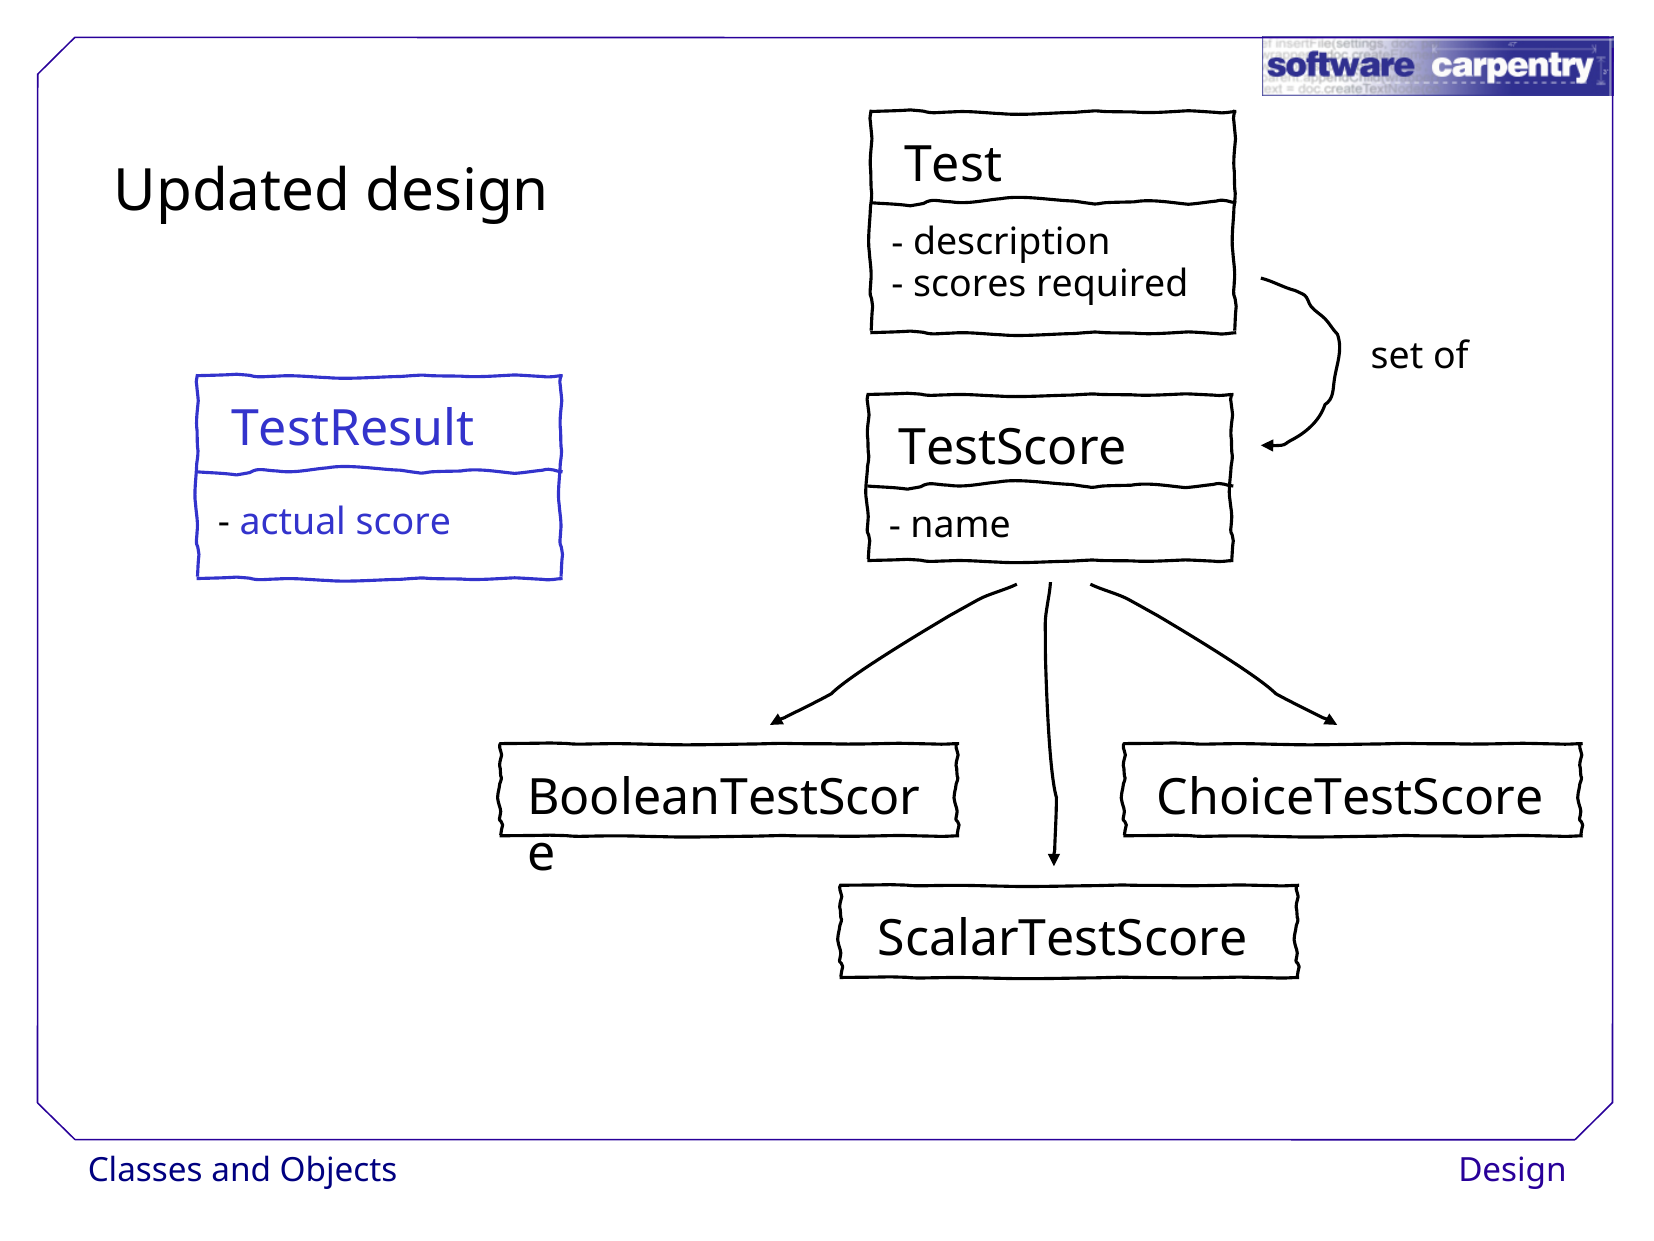

Updated design
Test
 description
- scores required
set of
TestResult
 actual score
TestScore
 name
BooleanTestScore
ChoiceTestScore
ScalarTestScore